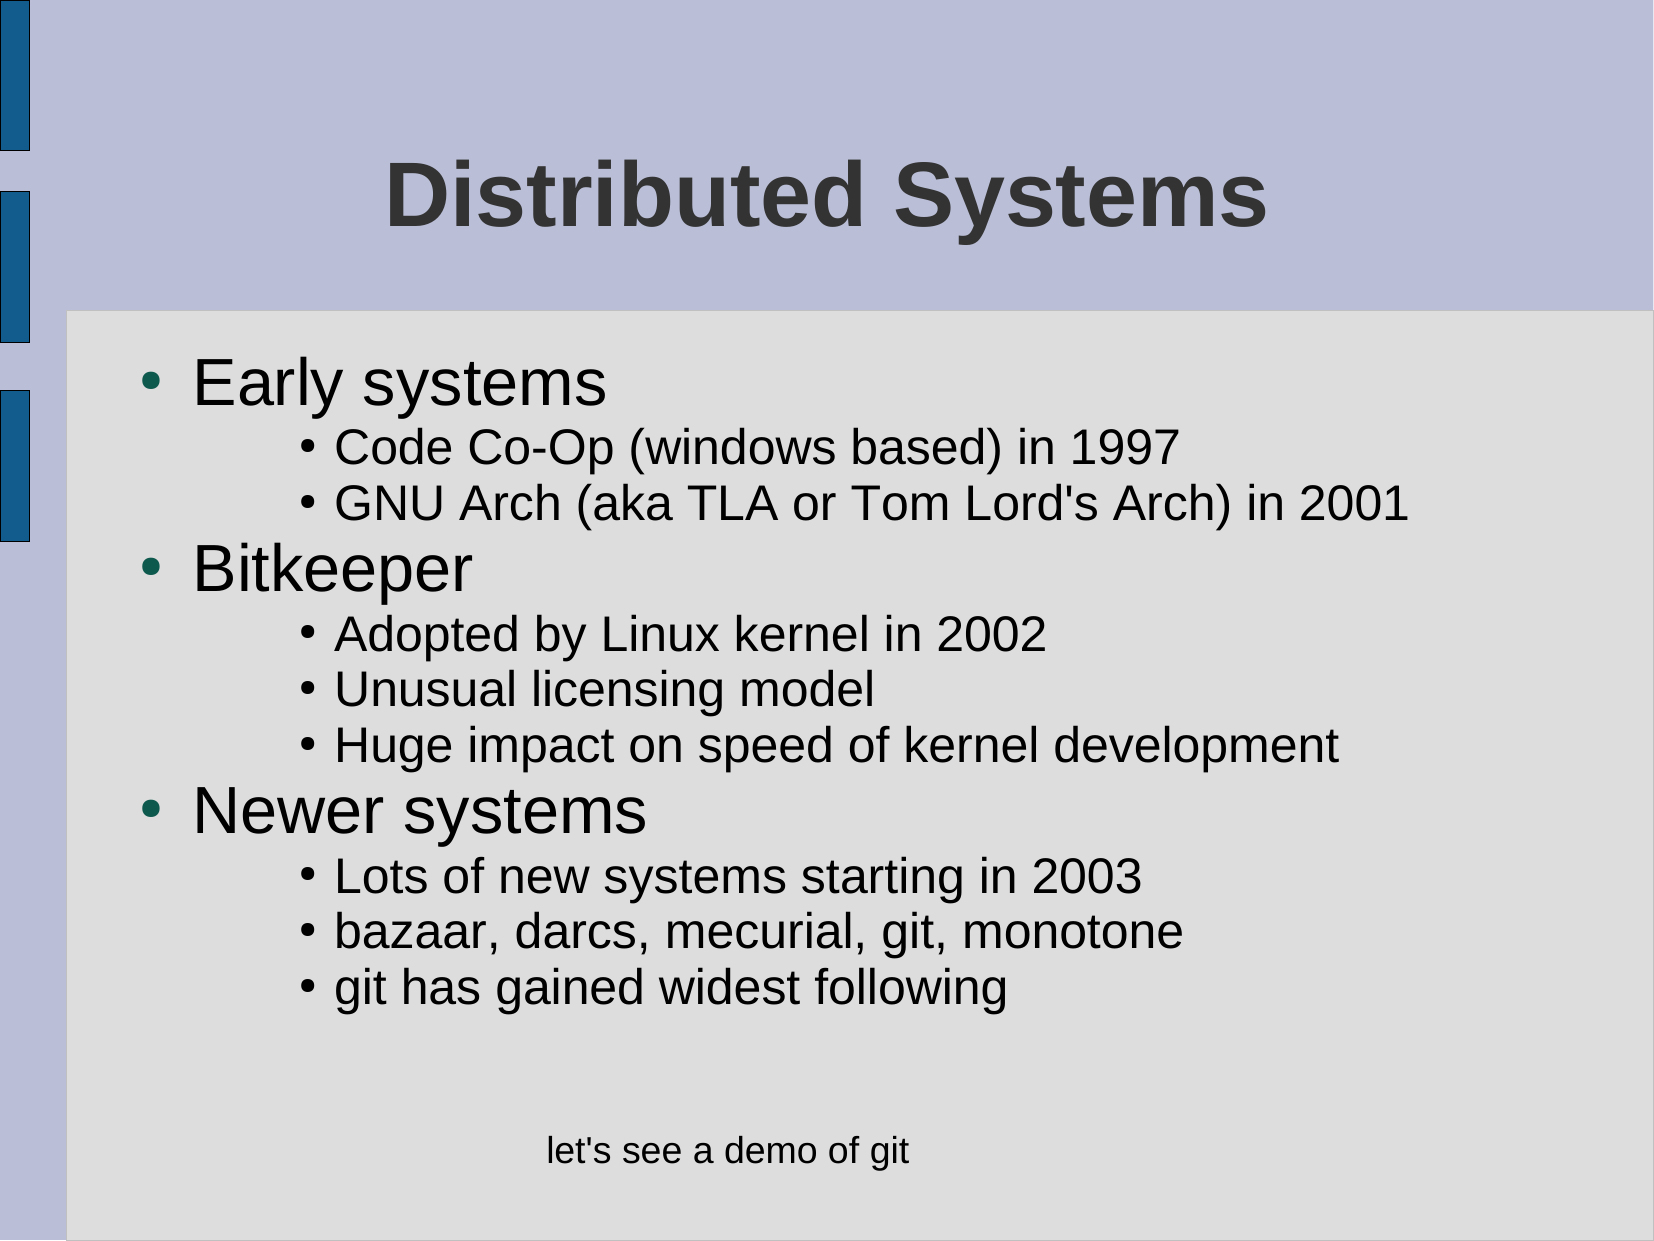

# Distributed Systems
Early systems
Code Co-Op (windows based) in 1997
GNU Arch (aka TLA or Tom Lord's Arch) in 2001
Bitkeeper
Adopted by Linux kernel in 2002
Unusual licensing model
Huge impact on speed of kernel development
Newer systems
Lots of new systems starting in 2003
bazaar, darcs, mecurial, git, monotone
git has gained widest following
let's see a demo of git